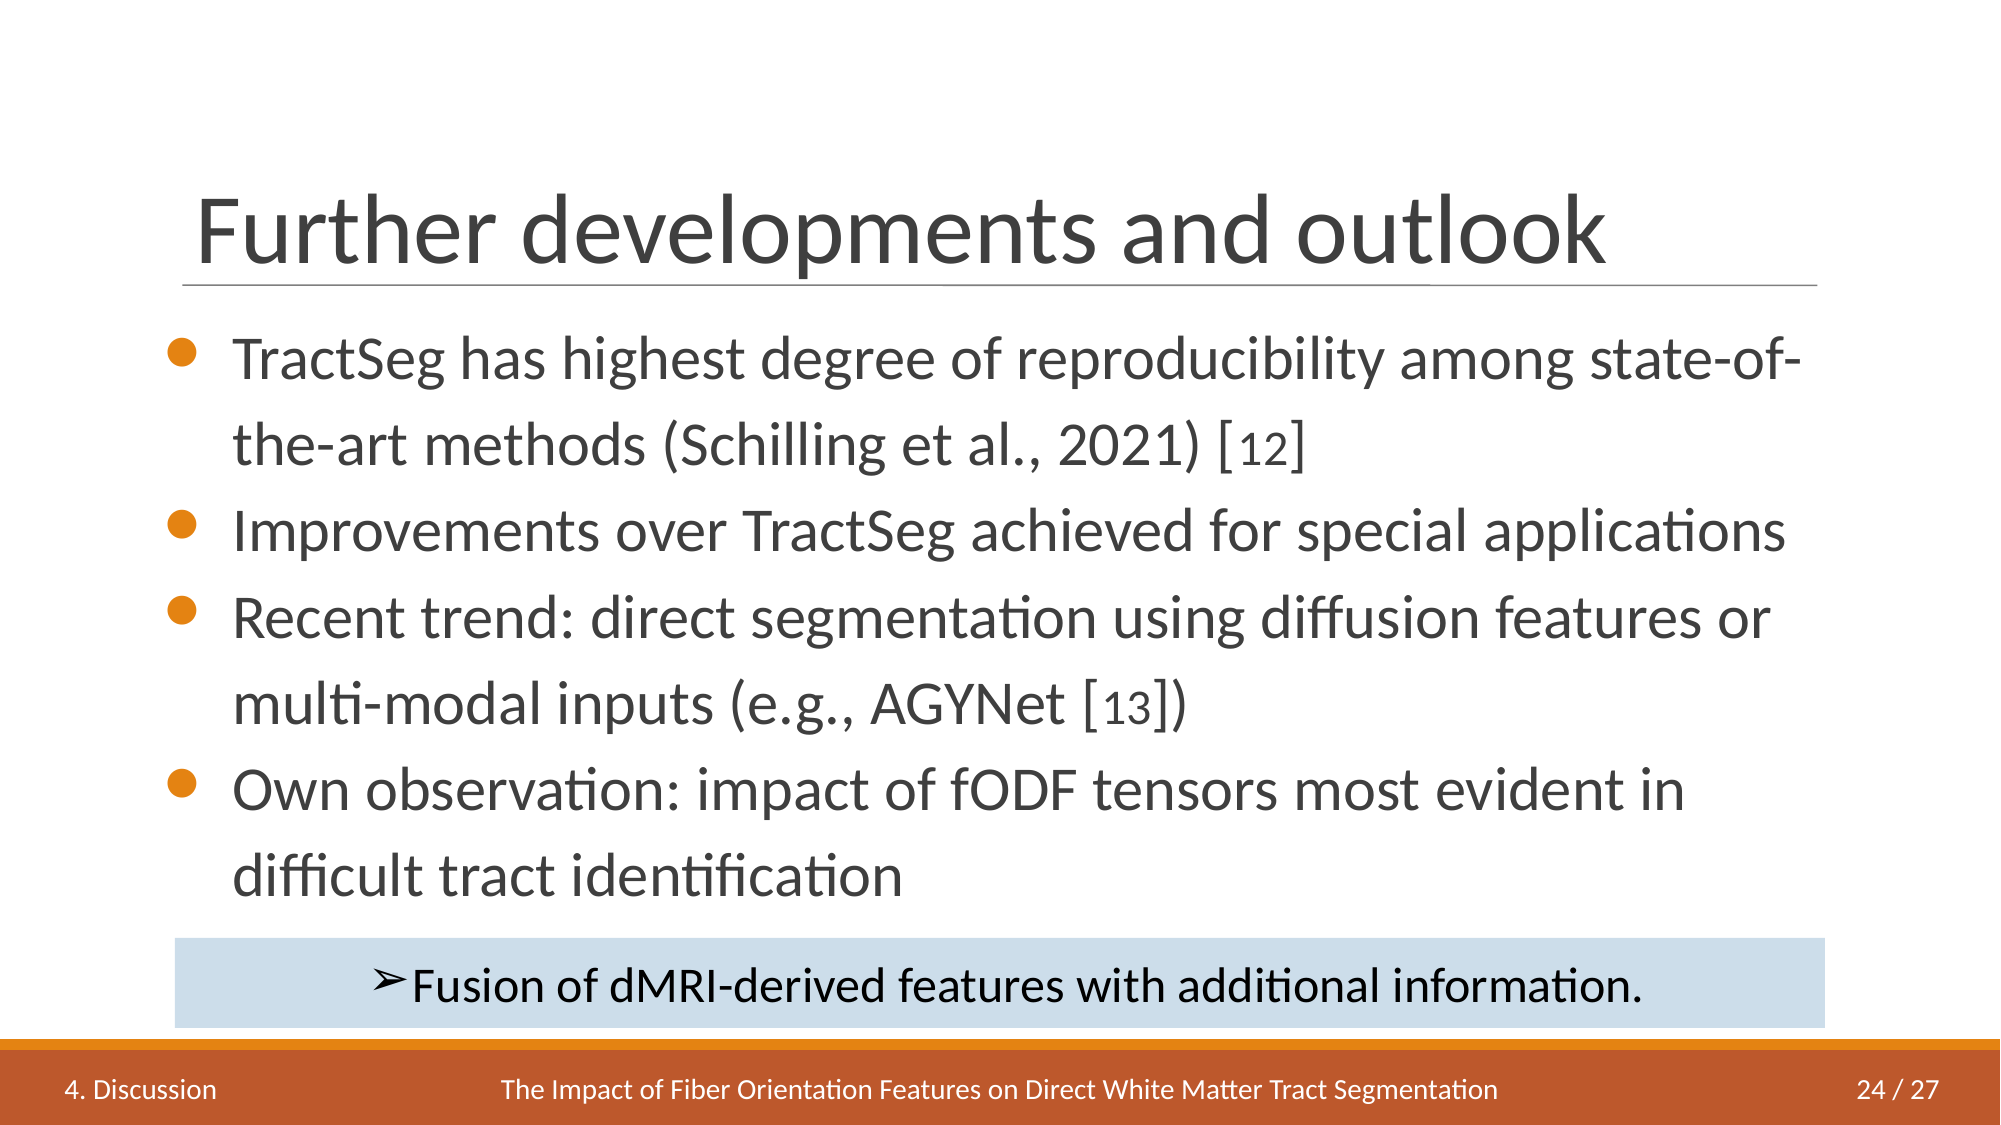

# Further developments and outlook
TractSeg has highest degree of reproducibility among state-of-the-art methods (Schilling et al., 2021) [12]
Improvements over TractSeg achieved for special applications
Recent trend: direct segmentation using diffusion features or multi-modal inputs (e.g., AGYNet [13])
Own observation: impact of fODF tensors most evident in difficult tract identification
4. Discussion
The Impact of Fiber Orientation Features on Direct White Matter Tract Segmentation
Fusion of dMRI-derived features with additional information.